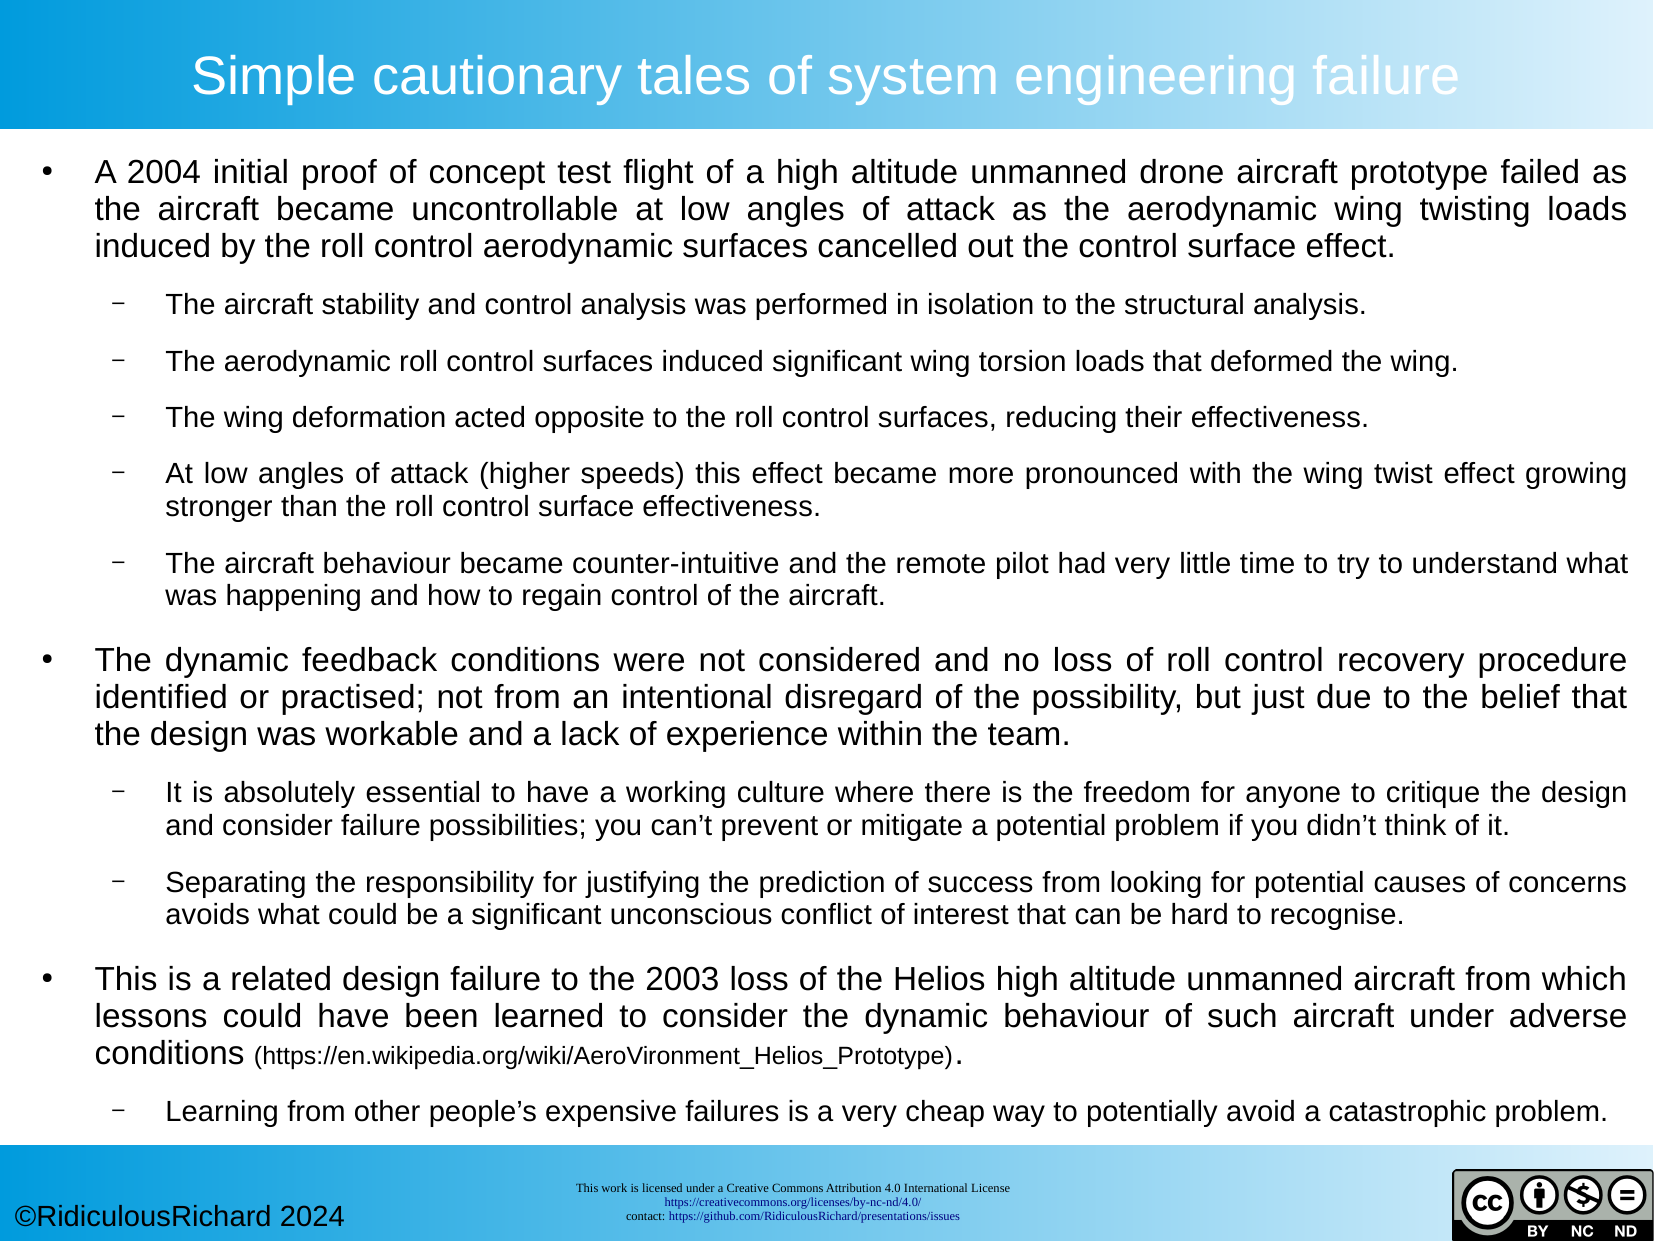

# Simple cautionary tales of system engineering failure
A 2004 initial proof of concept test flight of a high altitude unmanned drone aircraft prototype failed as the aircraft became uncontrollable at low angles of attack as the aerodynamic wing twisting loads induced by the roll control aerodynamic surfaces cancelled out the control surface effect.
The aircraft stability and control analysis was performed in isolation to the structural analysis.
The aerodynamic roll control surfaces induced significant wing torsion loads that deformed the wing.
The wing deformation acted opposite to the roll control surfaces, reducing their effectiveness.
At low angles of attack (higher speeds) this effect became more pronounced with the wing twist effect growing stronger than the roll control surface effectiveness.
The aircraft behaviour became counter-intuitive and the remote pilot had very little time to try to understand what was happening and how to regain control of the aircraft.
The dynamic feedback conditions were not considered and no loss of roll control recovery procedure identified or practised; not from an intentional disregard of the possibility, but just due to the belief that the design was workable and a lack of experience within the team.
It is absolutely essential to have a working culture where there is the freedom for anyone to critique the design and consider failure possibilities; you can’t prevent or mitigate a potential problem if you didn’t think of it.
Separating the responsibility for justifying the prediction of success from looking for potential causes of concerns avoids what could be a significant unconscious conflict of interest that can be hard to recognise.
This is a related design failure to the 2003 loss of the Helios high altitude unmanned aircraft from which lessons could have been learned to consider the dynamic behaviour of such aircraft under adverse conditions (https://en.wikipedia.org/wiki/AeroVironment_Helios_Prototype).
Learning from other people’s expensive failures is a very cheap way to potentially avoid a catastrophic problem.